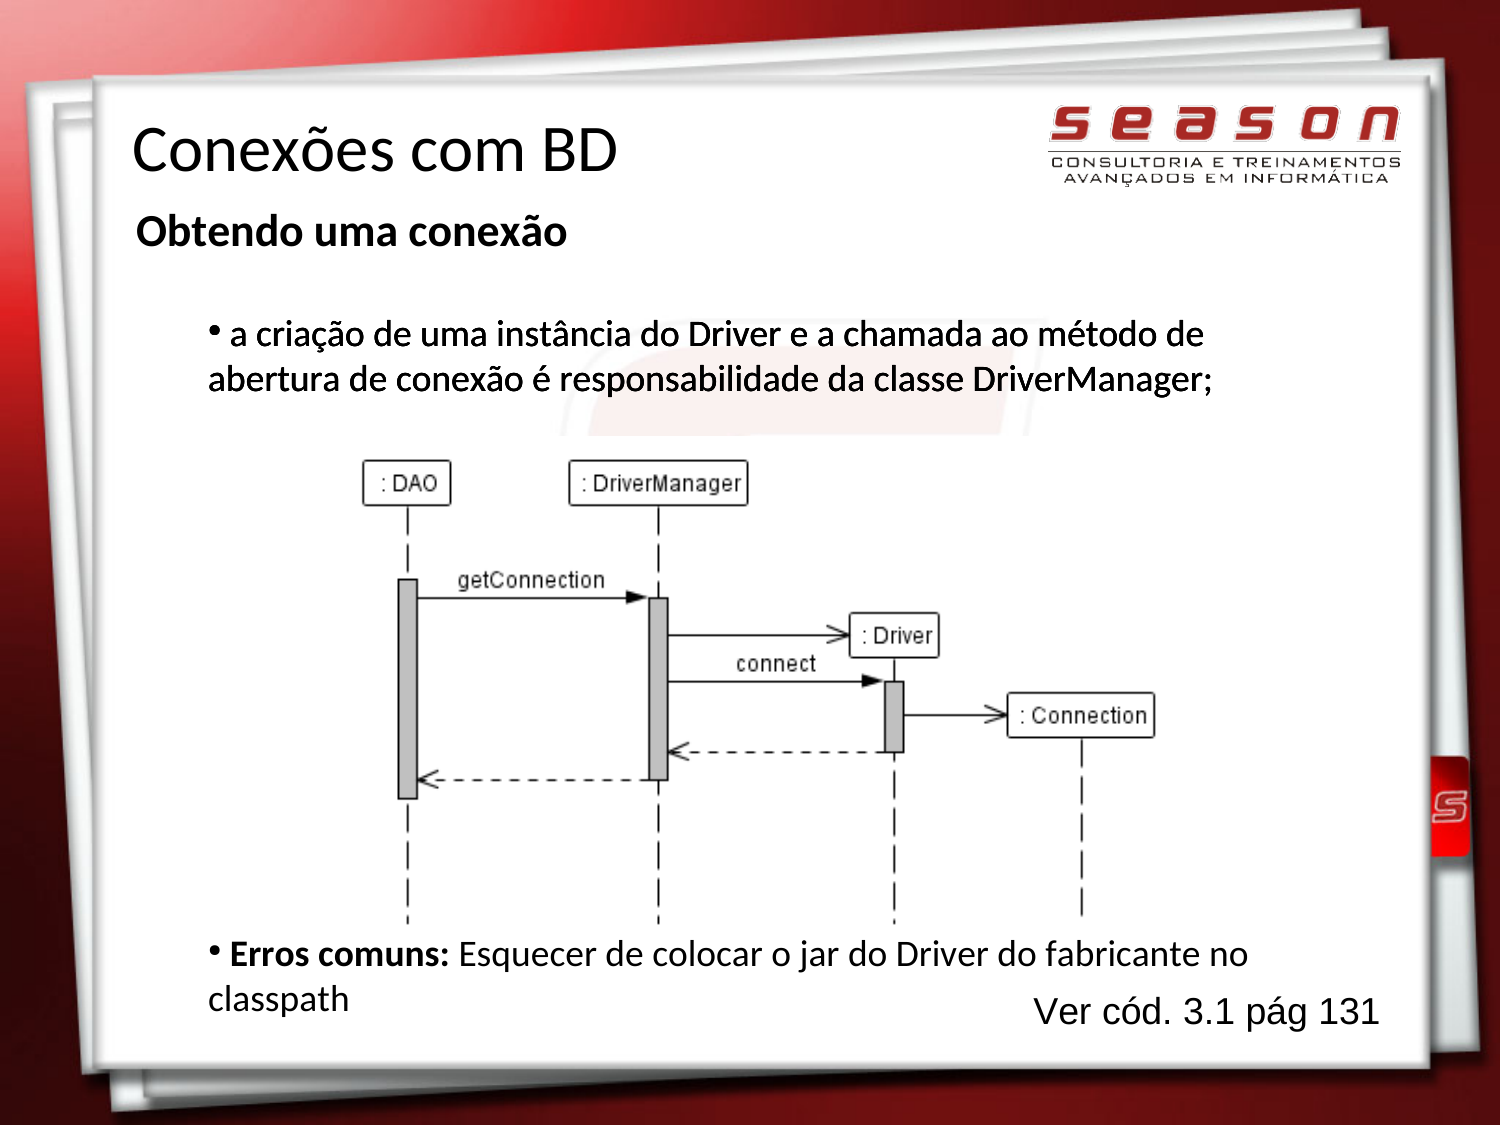

# Conexões com BD
Obtendo uma conexão
 a criação de uma instância do Driver e a chamada ao método de abertura de conexão é responsabilidade da classe DriverManager;
 a criação de uma instância do Driver e a chamada ao método de abertura de conexão é responsabilidade da classe DriverManager;
 a criação de uma instância do Driver e a chamada ao método de abertura de conexão é responsabilidade da classe DriverManager;
 Erros comuns: Esquecer de colocar o jar do Driver do fabricante no classpath
Ver cód. 3.1 pág 131